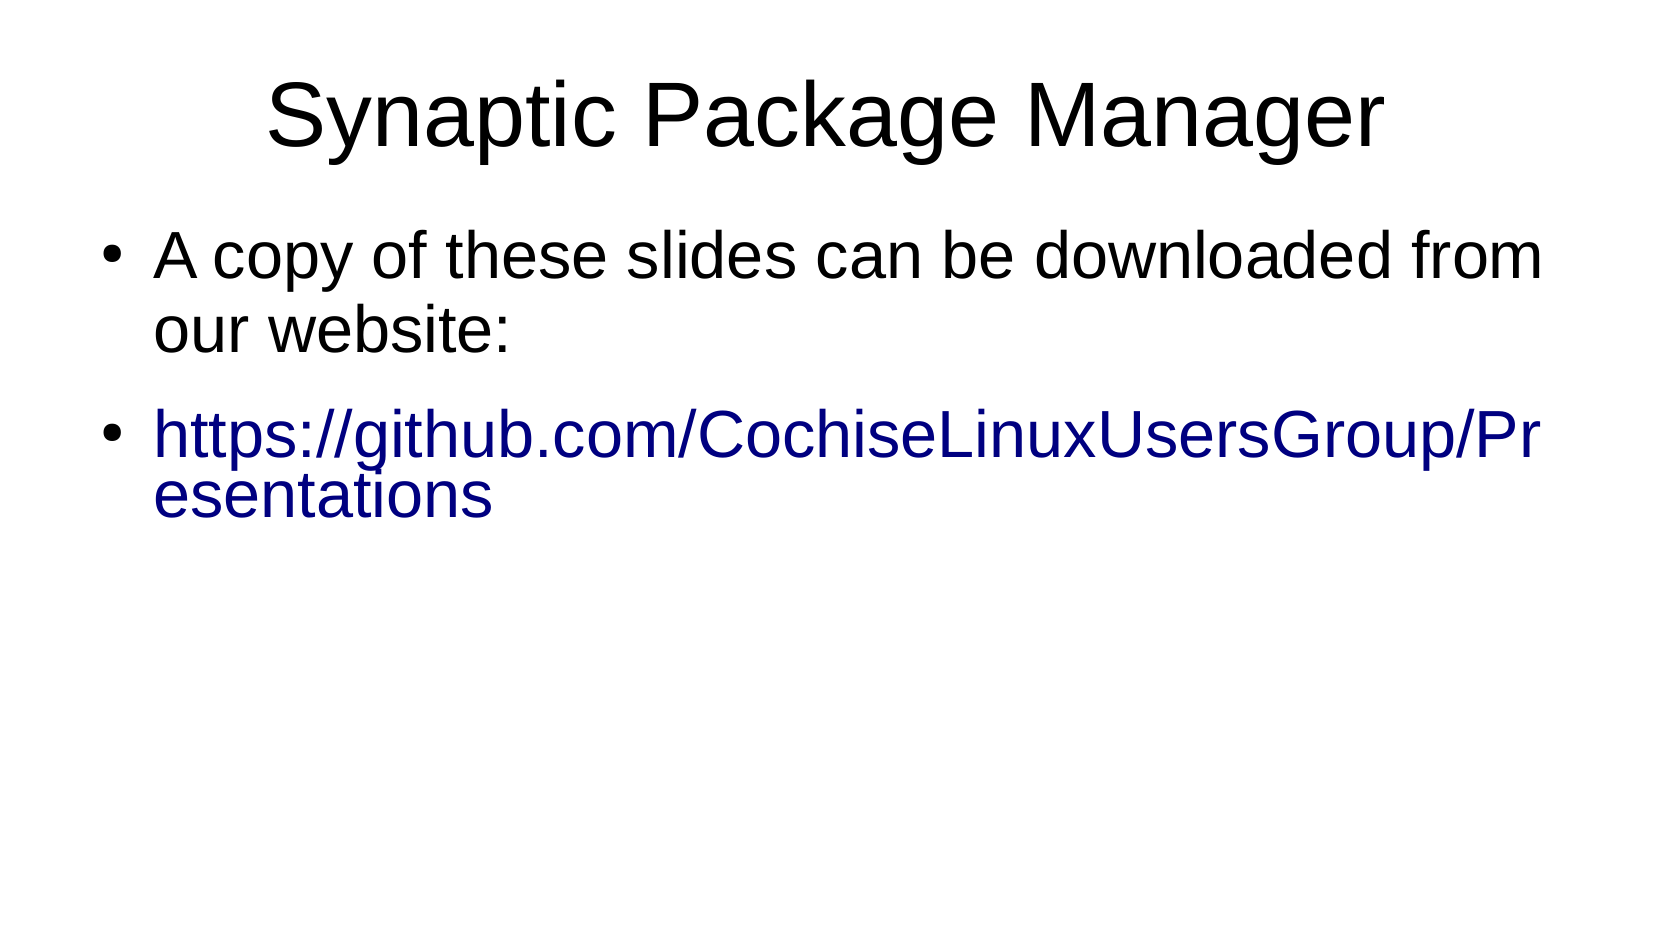

# Synaptic Package Manager
A copy of these slides can be downloaded from our website:
https://github.com/CochiseLinuxUsersGroup/Presentations